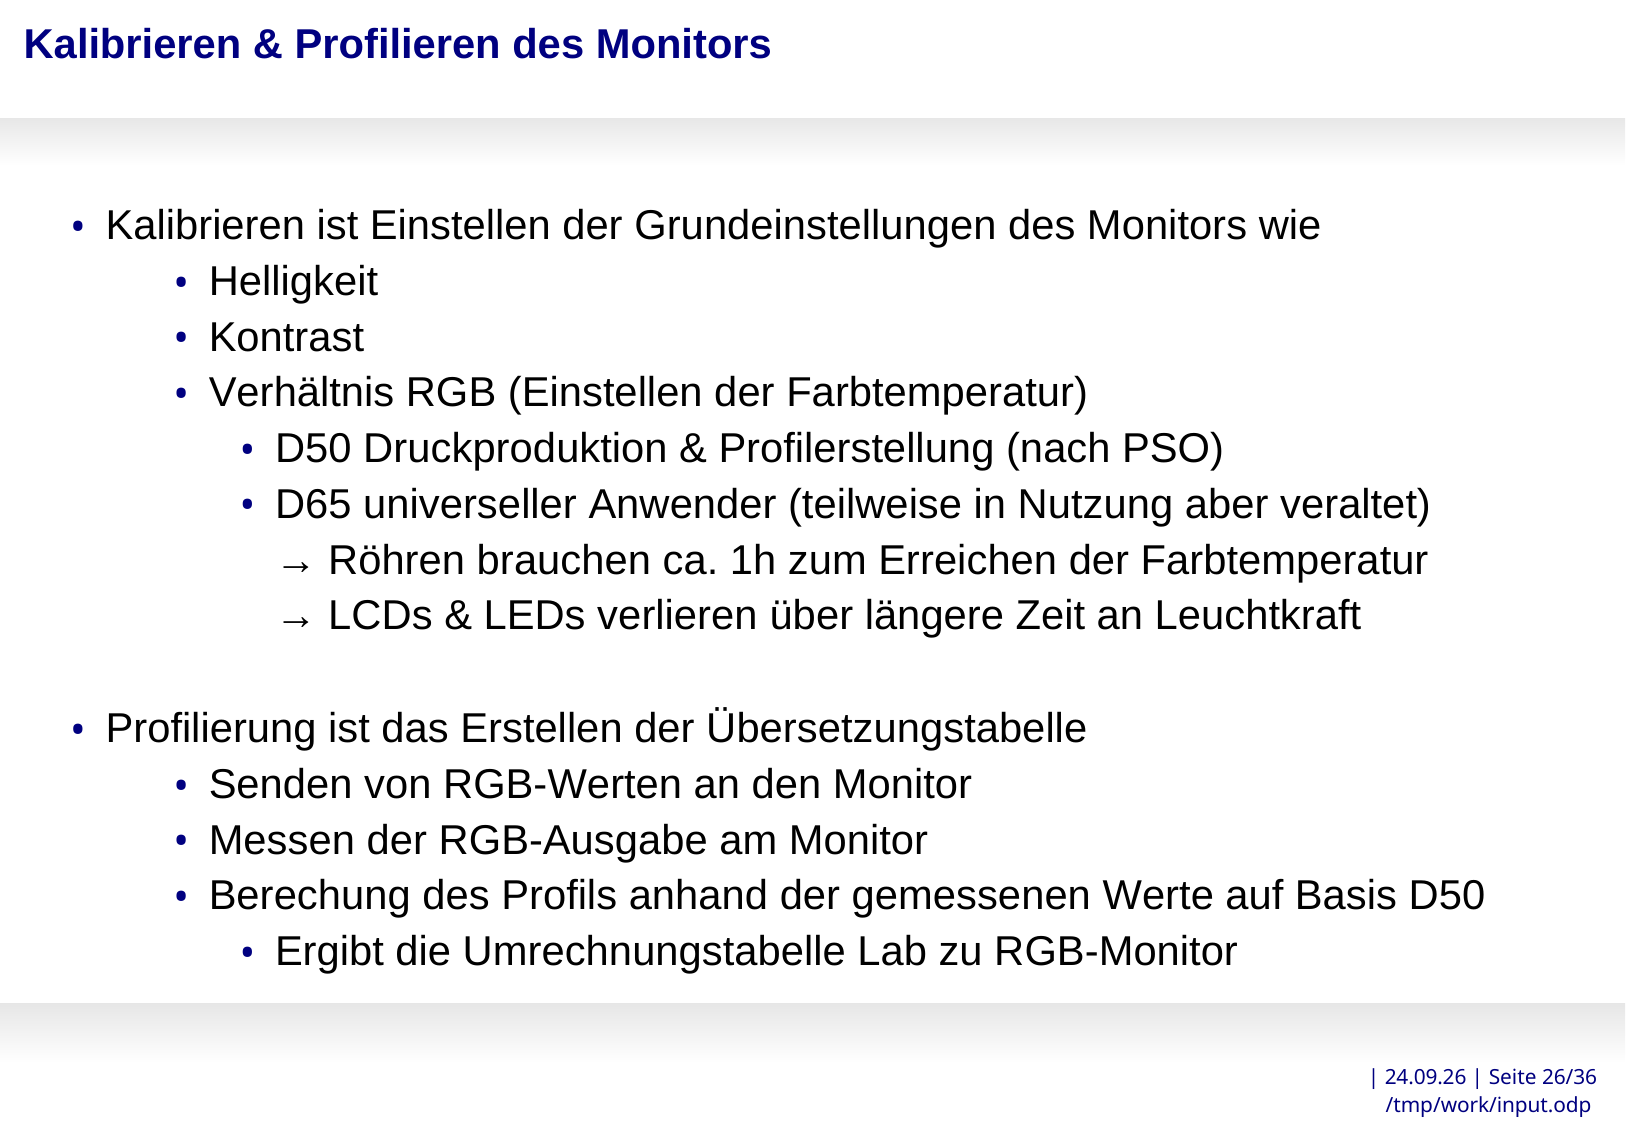

# Kalibrieren & Profilieren des Monitors
Kalibrieren ist Einstellen der Grundeinstellungen des Monitors wie
Helligkeit
Kontrast
Verhältnis RGB (Einstellen der Farbtemperatur)
D50 Druckproduktion & Profilerstellung (nach PSO)
D65 universeller Anwender (teilweise in Nutzung aber veraltet)
→ Röhren brauchen ca. 1h zum Erreichen der Farbtemperatur
→ LCDs & LEDs verlieren über längere Zeit an Leuchtkraft
Profilierung ist das Erstellen der Übersetzungstabelle
Senden von RGB-Werten an den Monitor
Messen der RGB-Ausgabe am Monitor
Berechung des Profils anhand der gemessenen Werte auf Basis D50
Ergibt die Umrechnungstabelle Lab zu RGB-Monitor